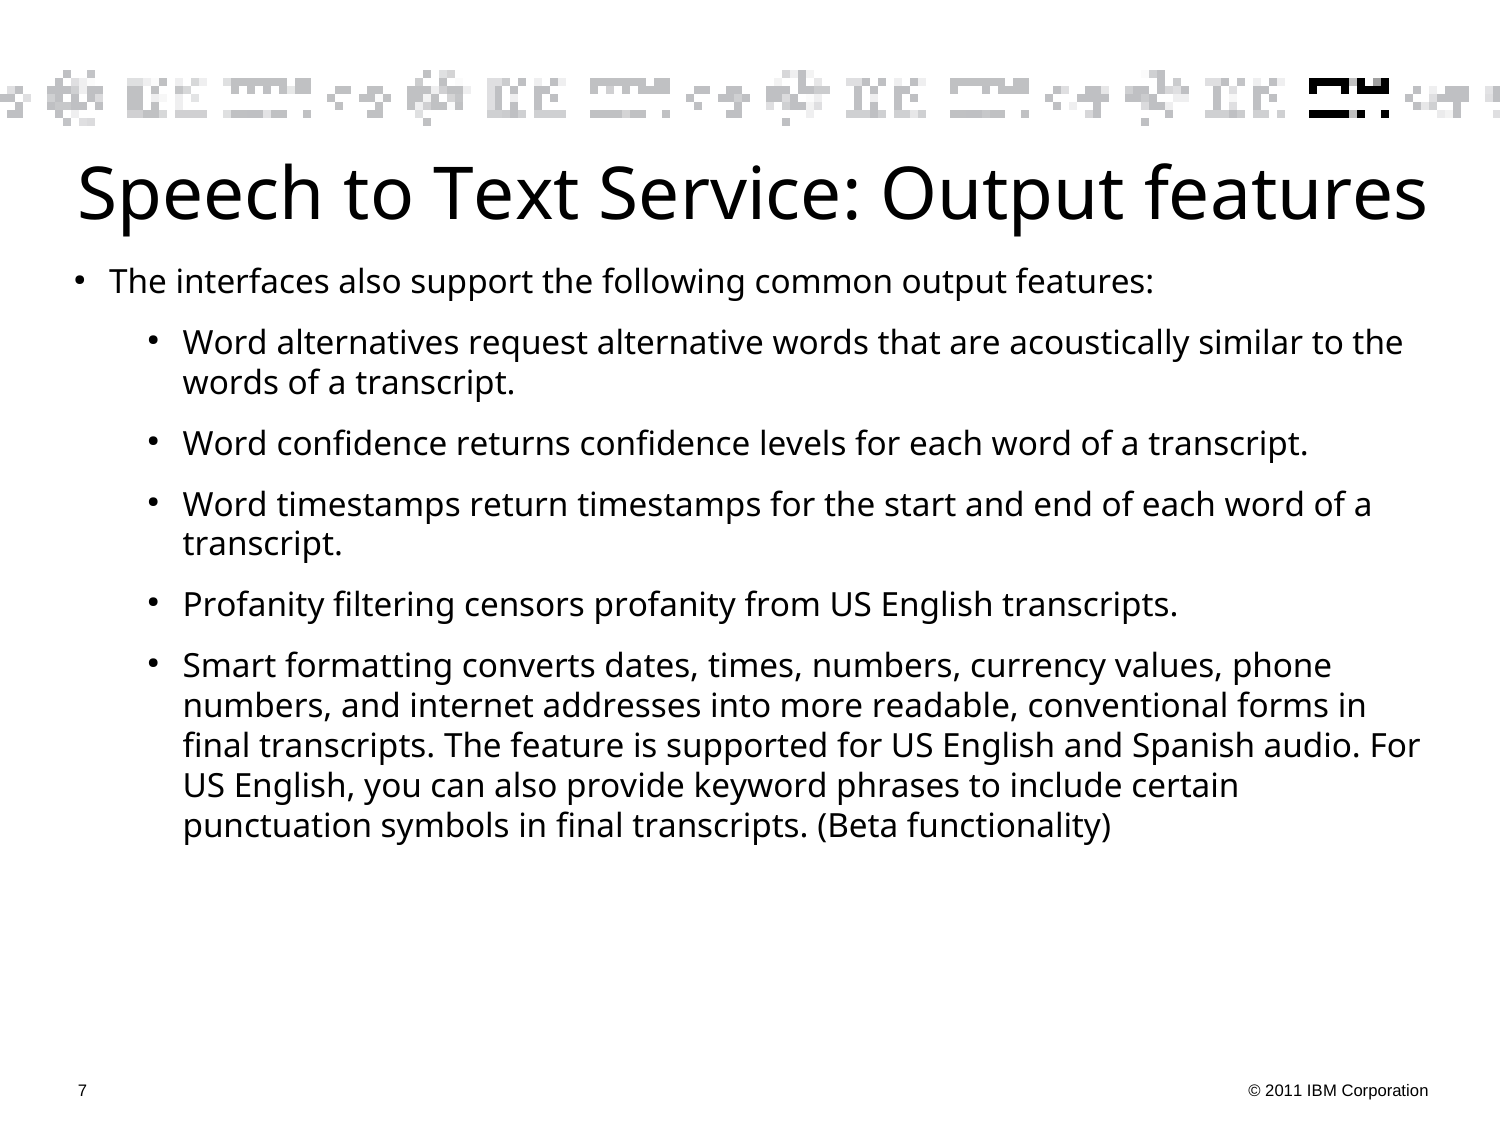

# Speech to Text Service: Output features
The interfaces also support the following common output features:
Word alternatives request alternative words that are acoustically similar to the words of a transcript.
Word confidence returns confidence levels for each word of a transcript.
Word timestamps return timestamps for the start and end of each word of a transcript.
Profanity filtering censors profanity from US English transcripts.
Smart formatting converts dates, times, numbers, currency values, phone numbers, and internet addresses into more readable, conventional forms in final transcripts. The feature is supported for US English and Spanish audio. For US English, you can also provide keyword phrases to include certain punctuation symbols in final transcripts. (Beta functionality)
7